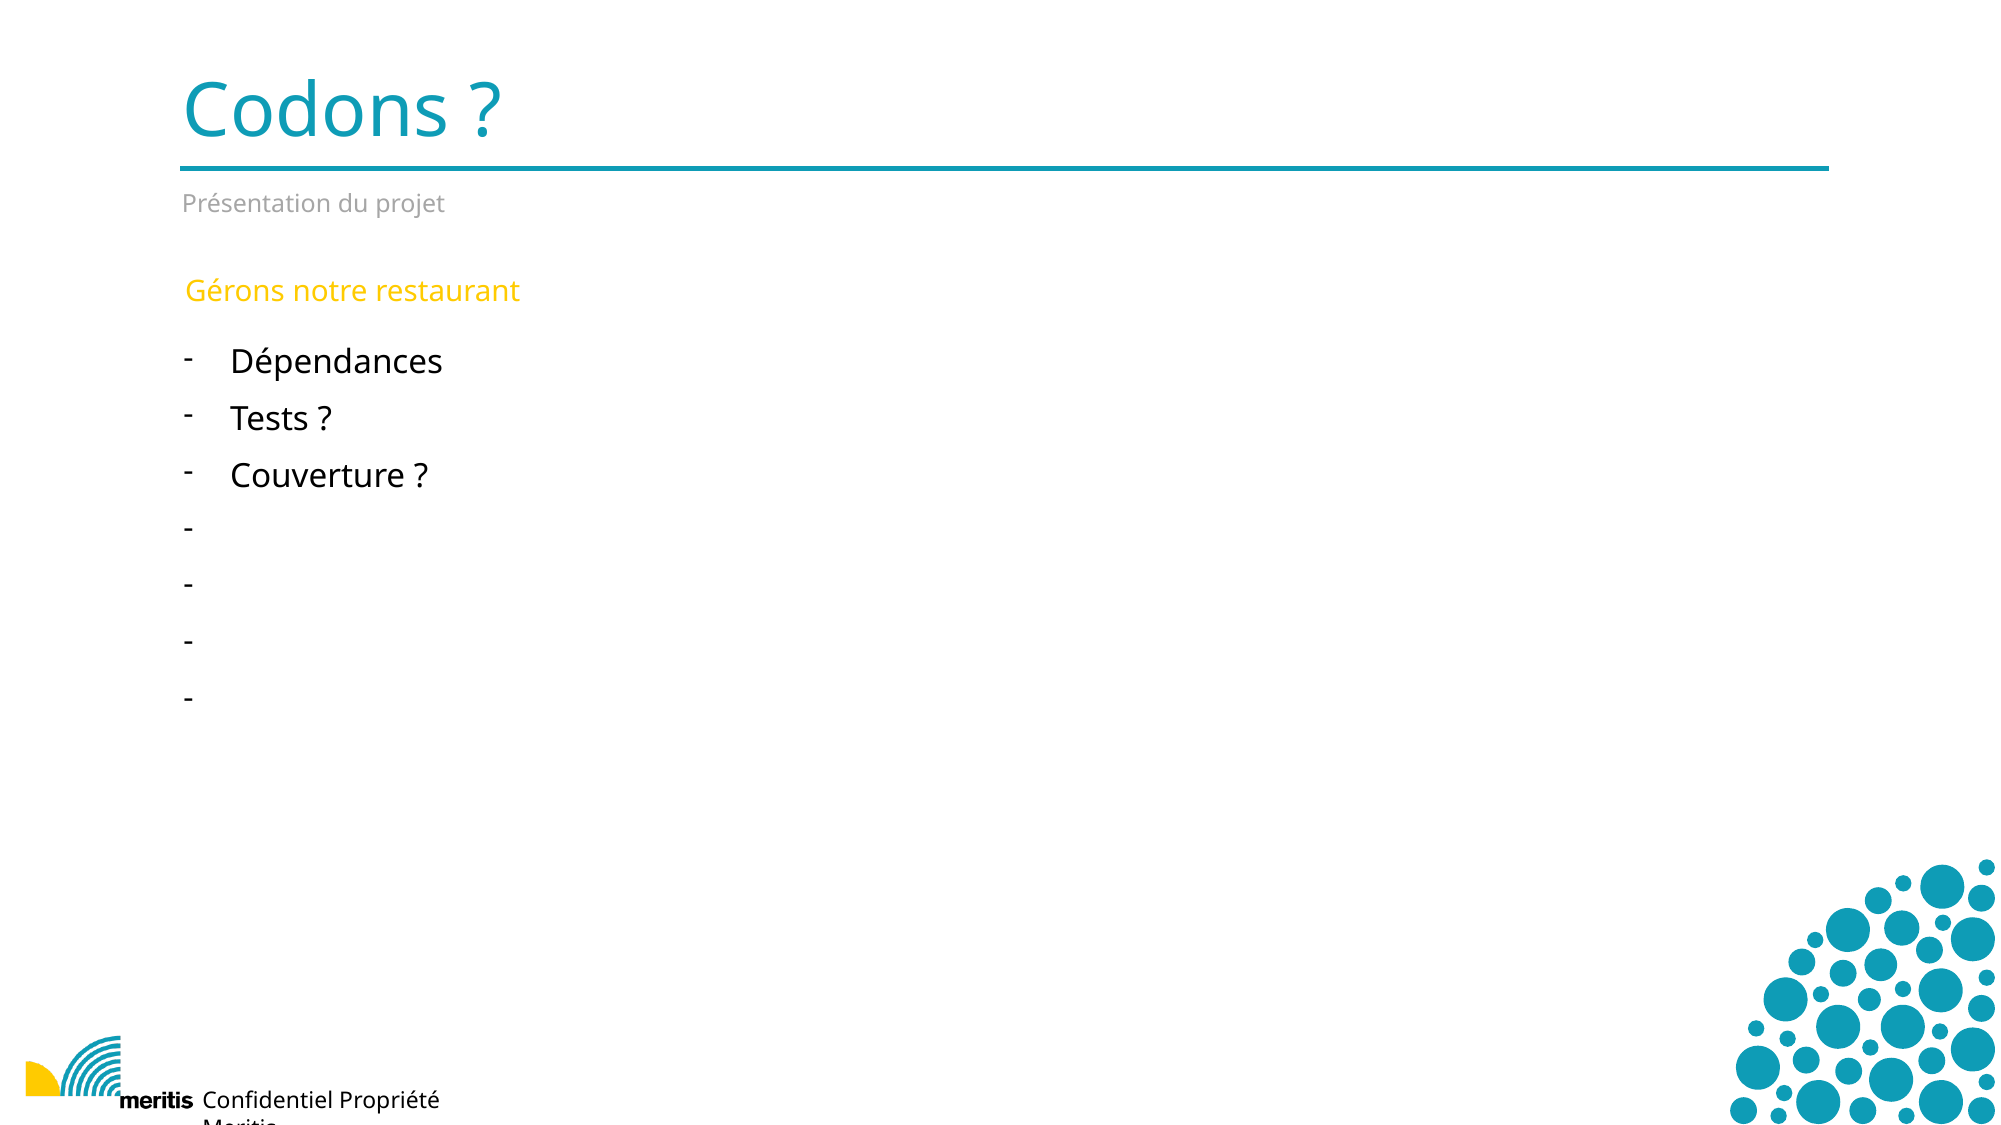

# Codons ?
Présentation du projet
Gérons notre restaurant
Dépendances
Tests ?
Couverture ?